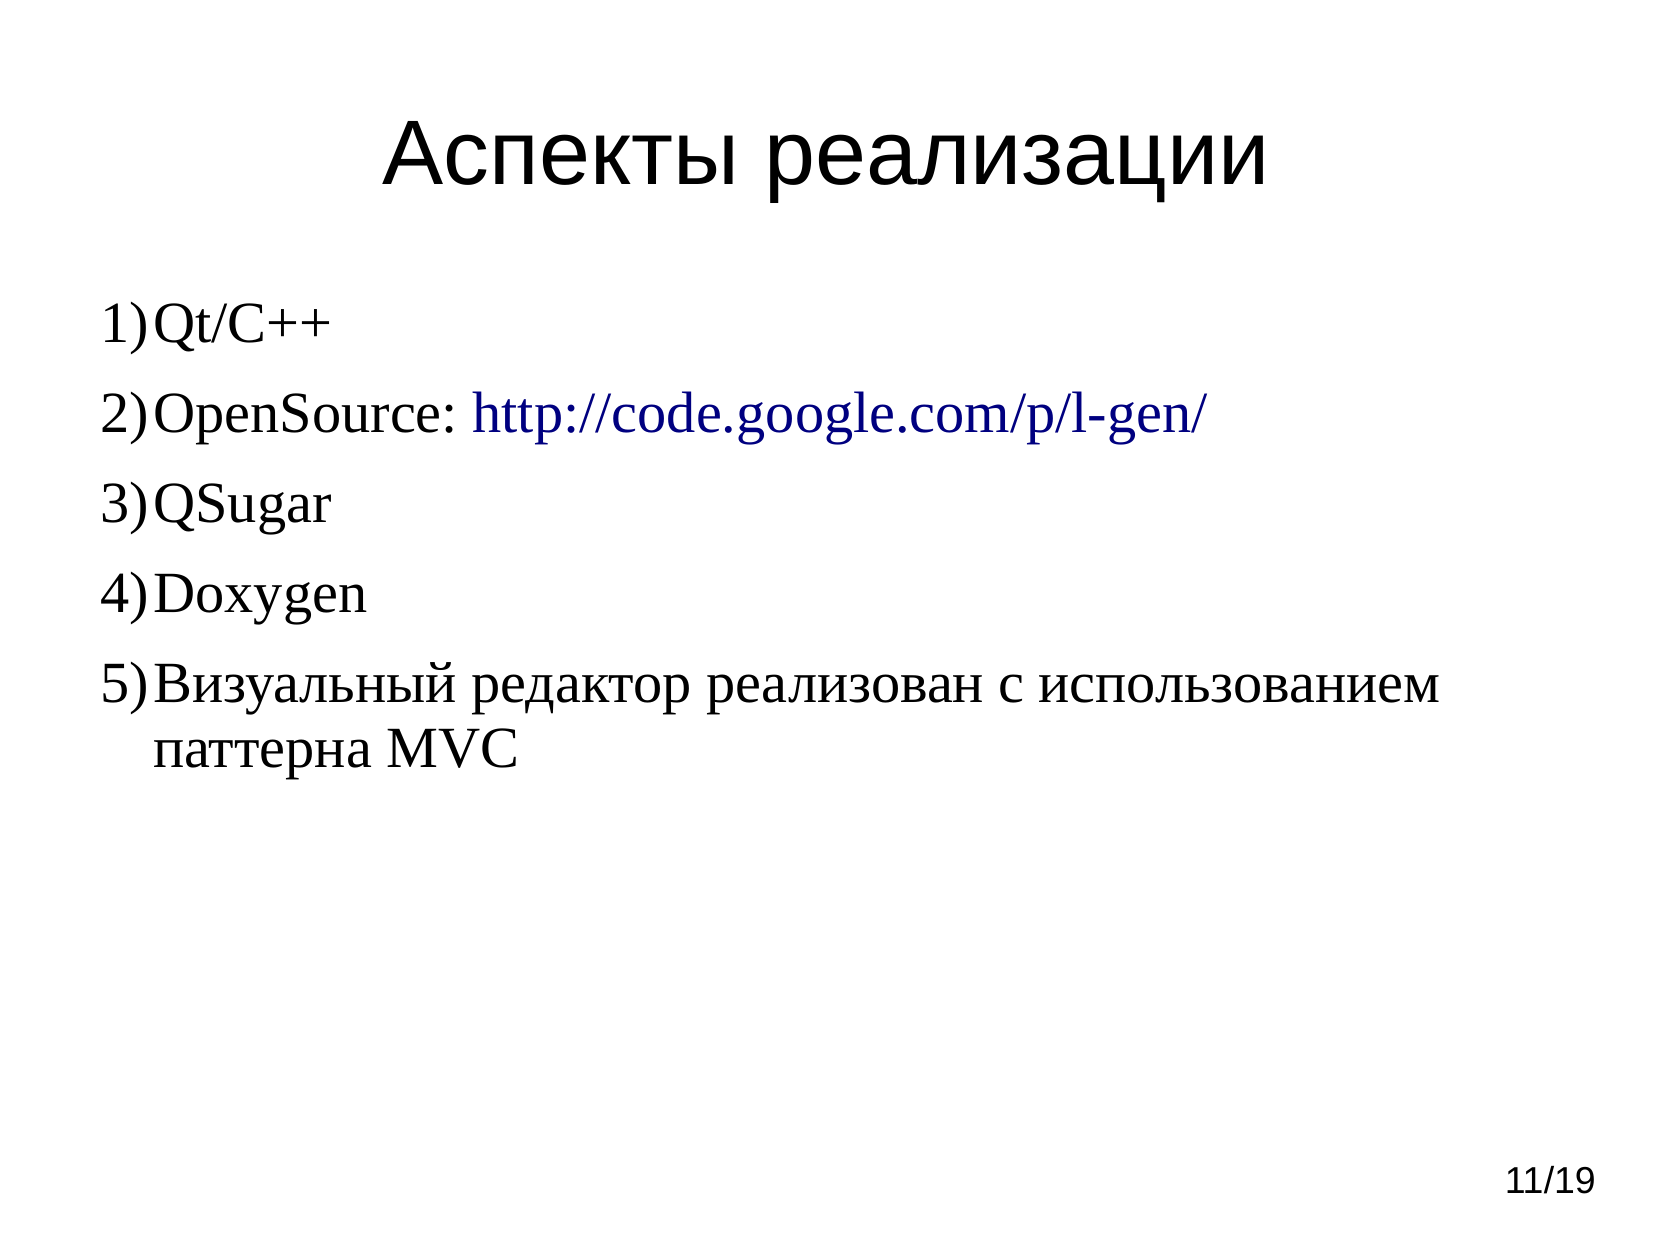

# Аспекты реализации
Qt/C++
OpenSource: http://code.google.com/p/l-gen/
QSugar
Doxygen
Визуальный редактор реализован с использованием паттерна MVC